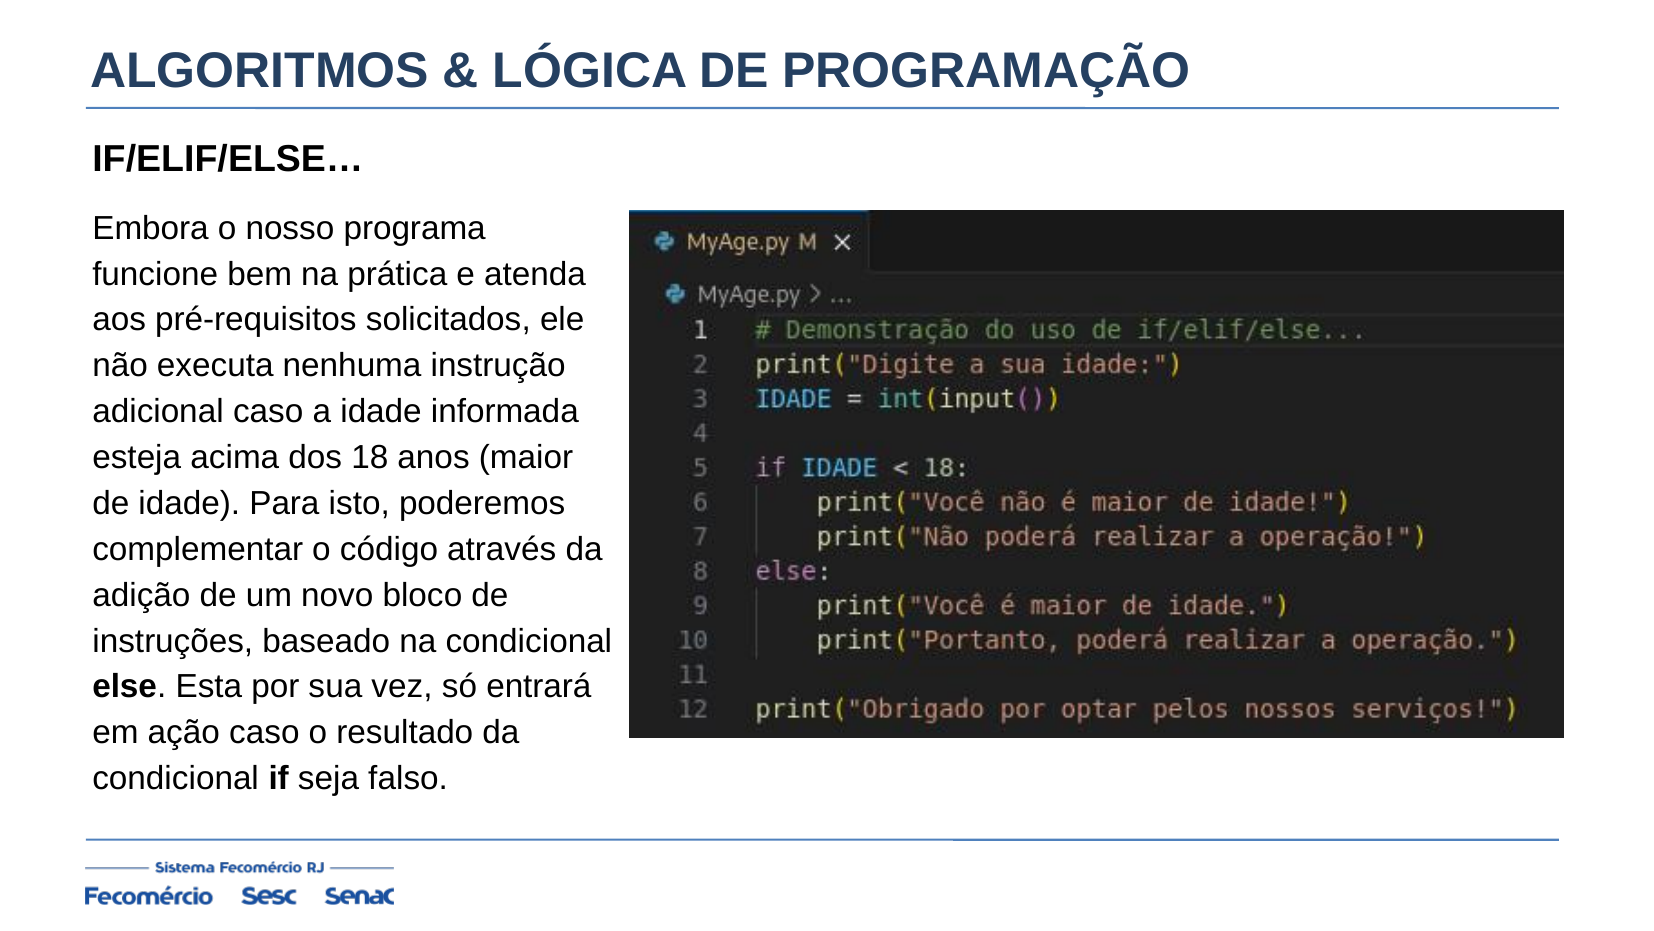

ALGORITMOS & LÓGICA DE PROGRAMAÇÃO
IF/ELIF/ELSE…
Embora o nosso programa funcione bem na prática e atenda aos pré-requisitos solicitados, ele não executa nenhuma instrução adicional caso a idade informada esteja acima dos 18 anos (maior de idade). Para isto, poderemos complementar o código através da adição de um novo bloco de instruções, baseado na condicional else. Esta por sua vez, só entrará em ação caso o resultado da condicional if seja falso.